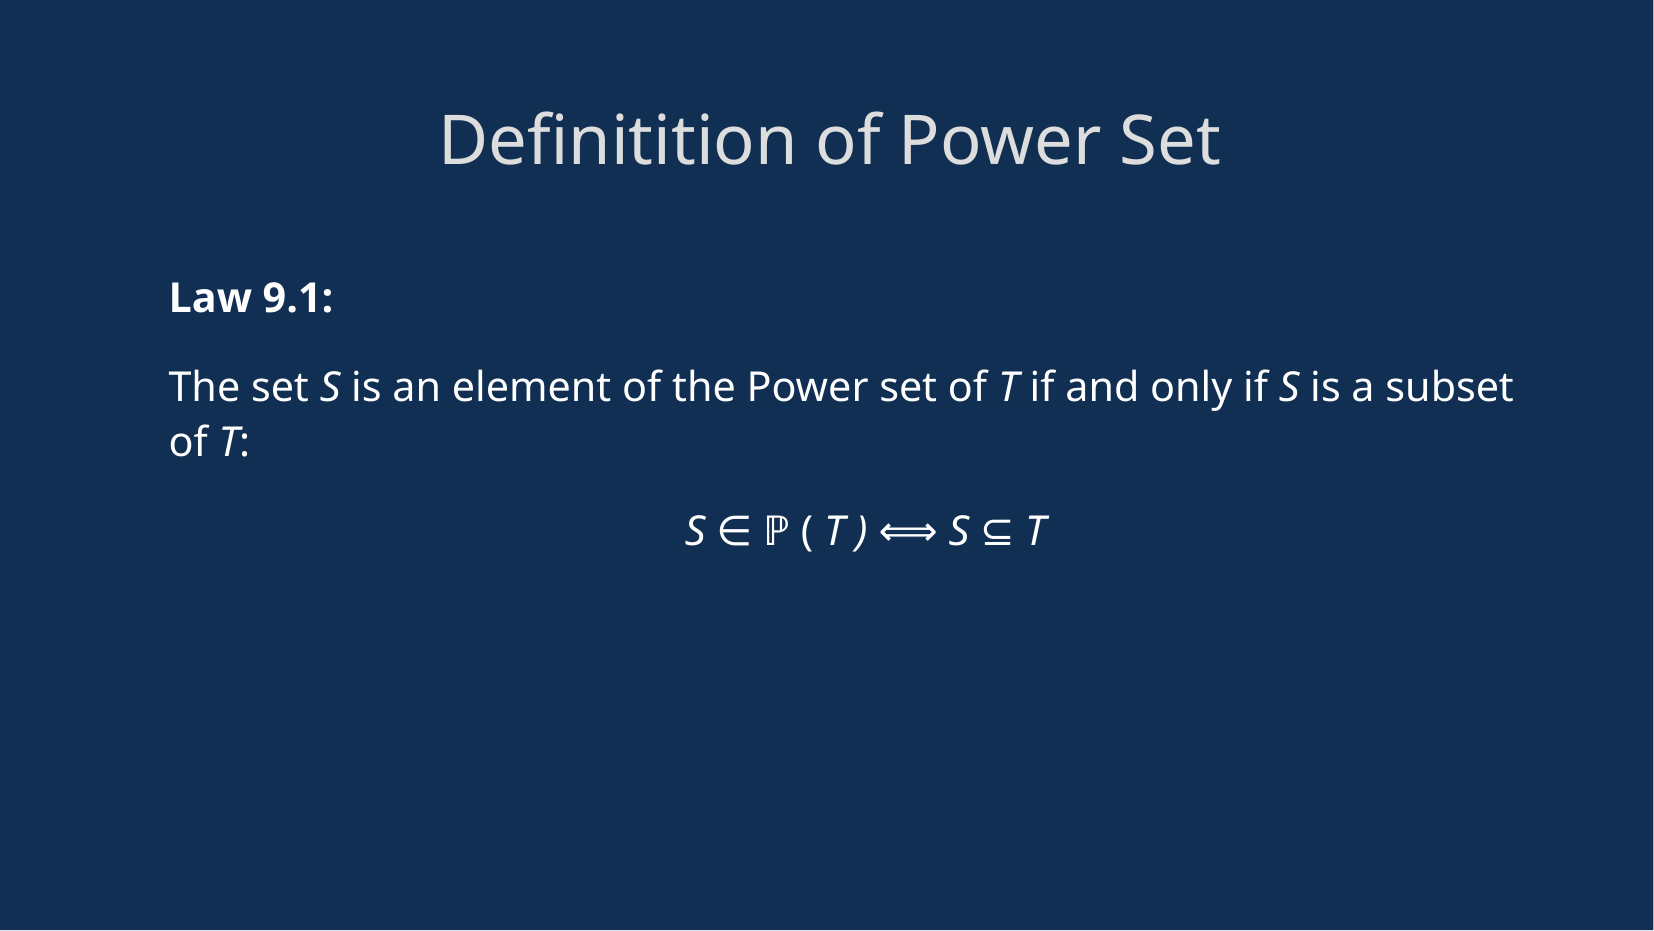

# Definitition of Power Set
Law 9.1:
The set S is an element of the Power set of T if and only if S is a subset of T:
S ∈ ℙ ( T ) ⟺ S ⊆ T